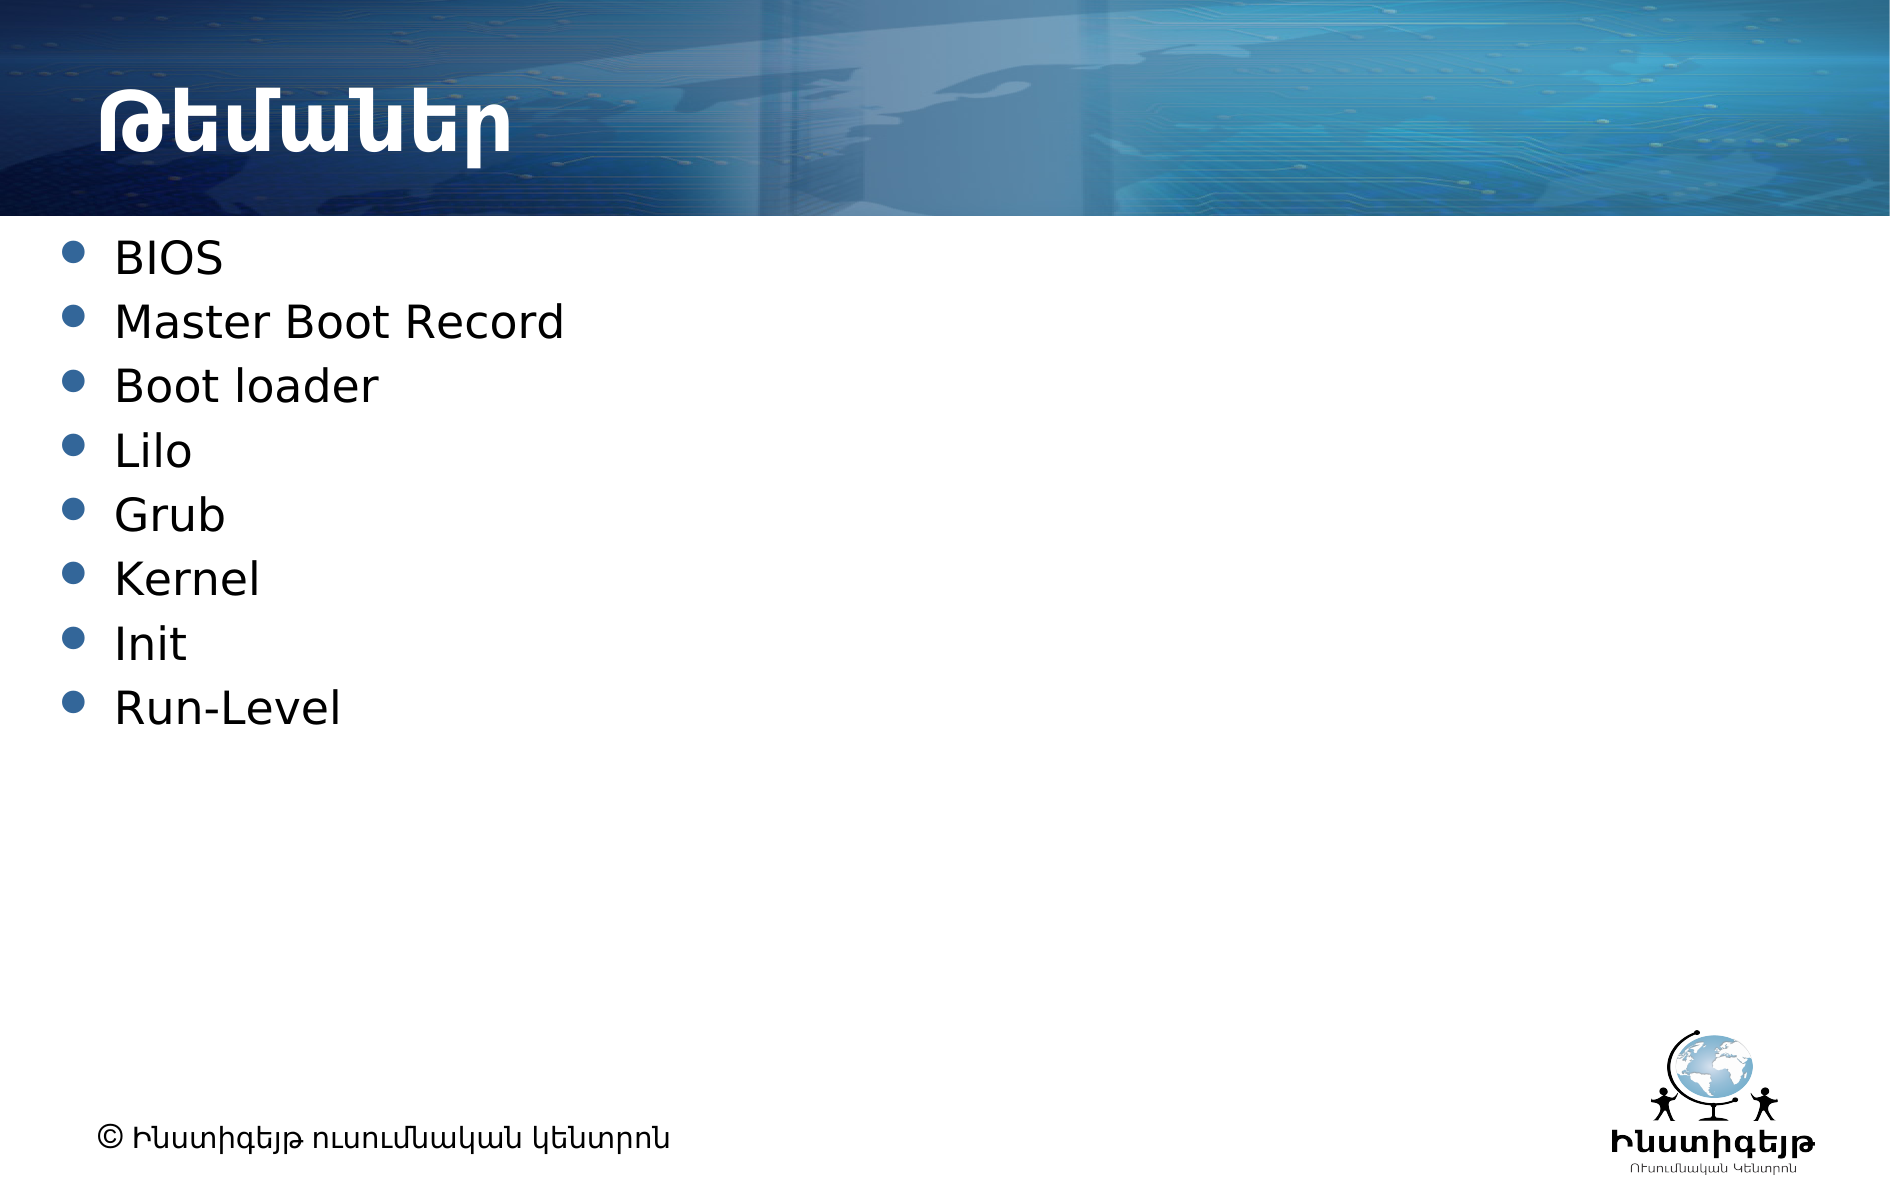

Թեմաներ
# BIOS
Master Boot Record
Boot loader
Lilo
Grub
Kernel
Init
Run-Level